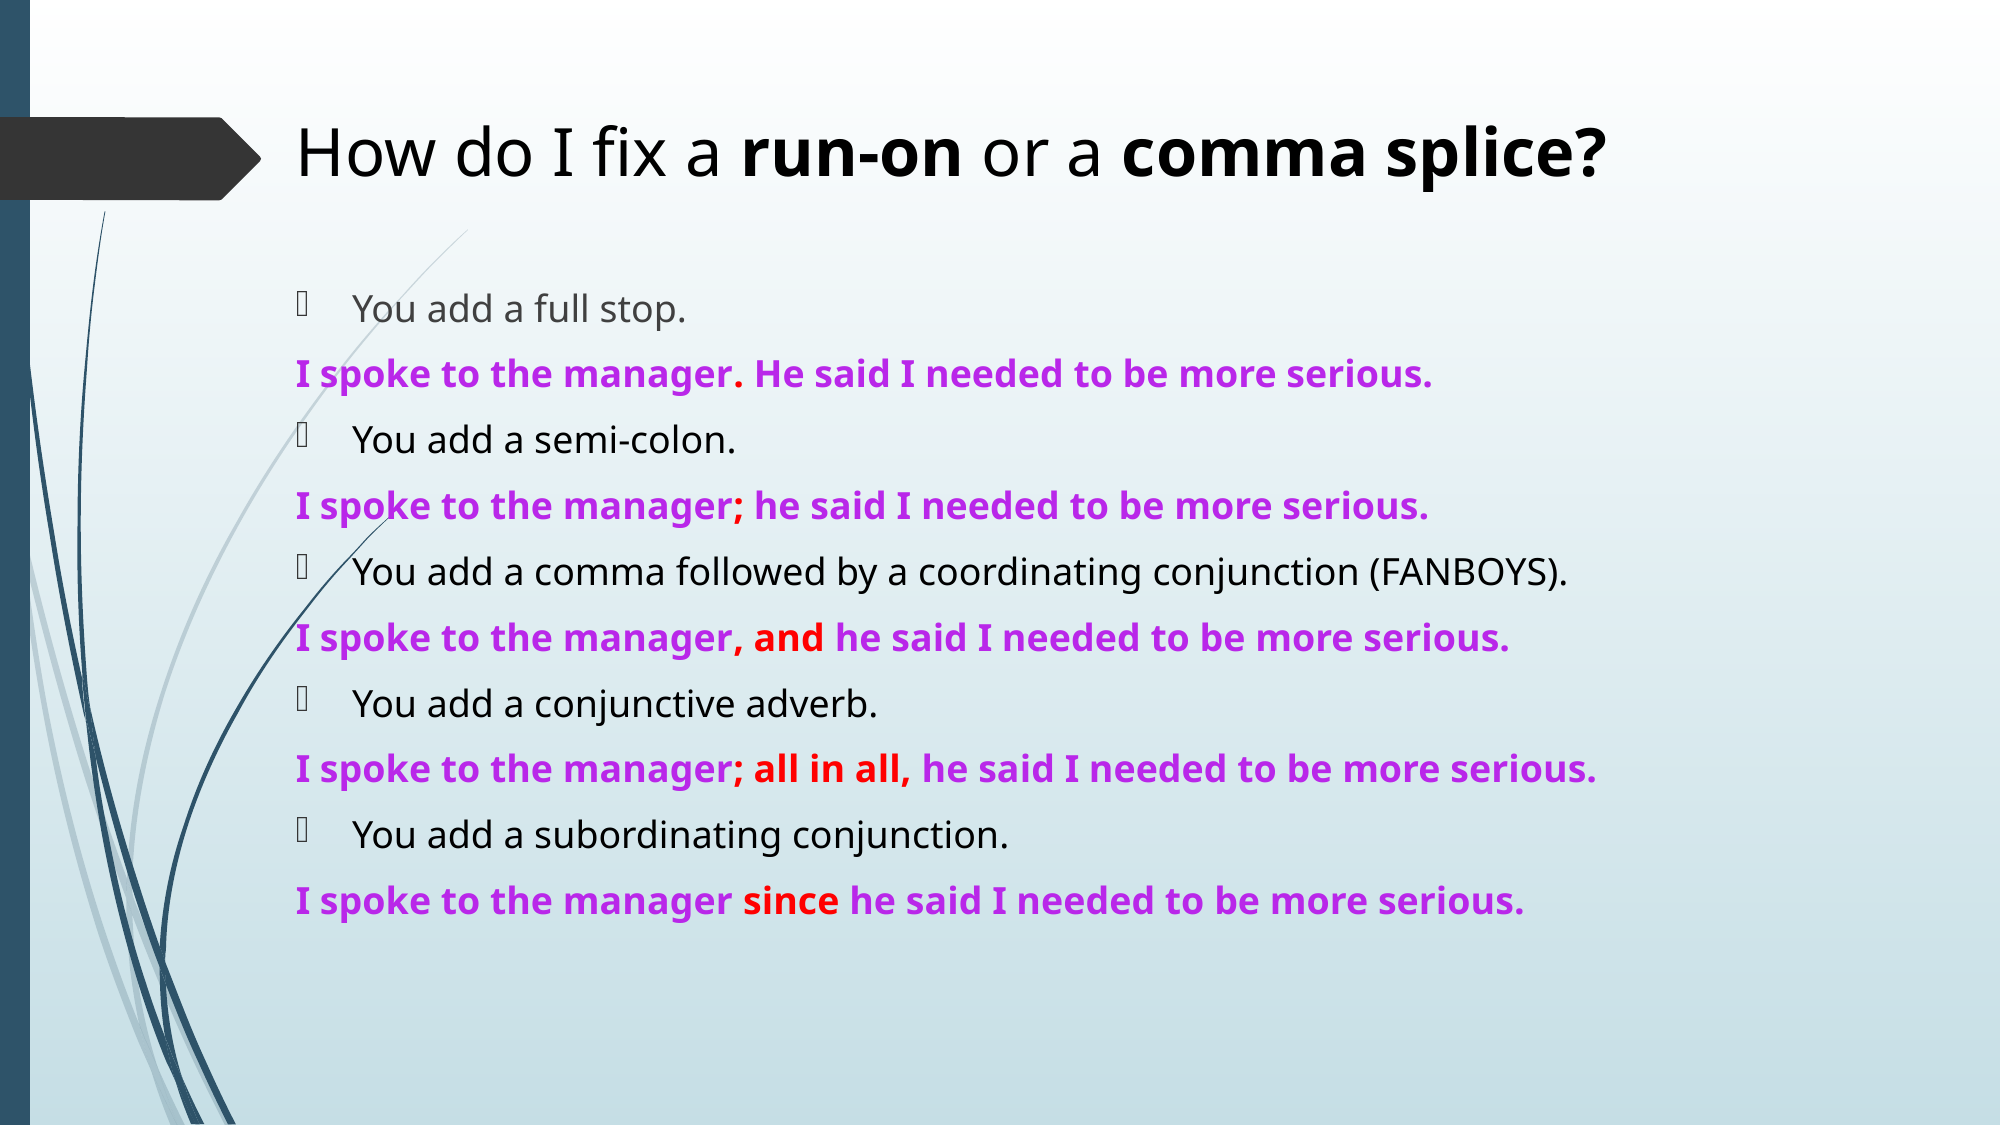

# How do I fix a run-on or a comma splice?
You add a full stop.
I spoke to the manager. He said I needed to be more serious.
You add a semi-colon.
I spoke to the manager; he said I needed to be more serious.
You add a comma followed by a coordinating conjunction (FANBOYS).
I spoke to the manager, and he said I needed to be more serious.
You add a conjunctive adverb.
I spoke to the manager; all in all, he said I needed to be more serious.
You add a subordinating conjunction.
I spoke to the manager since he said I needed to be more serious.